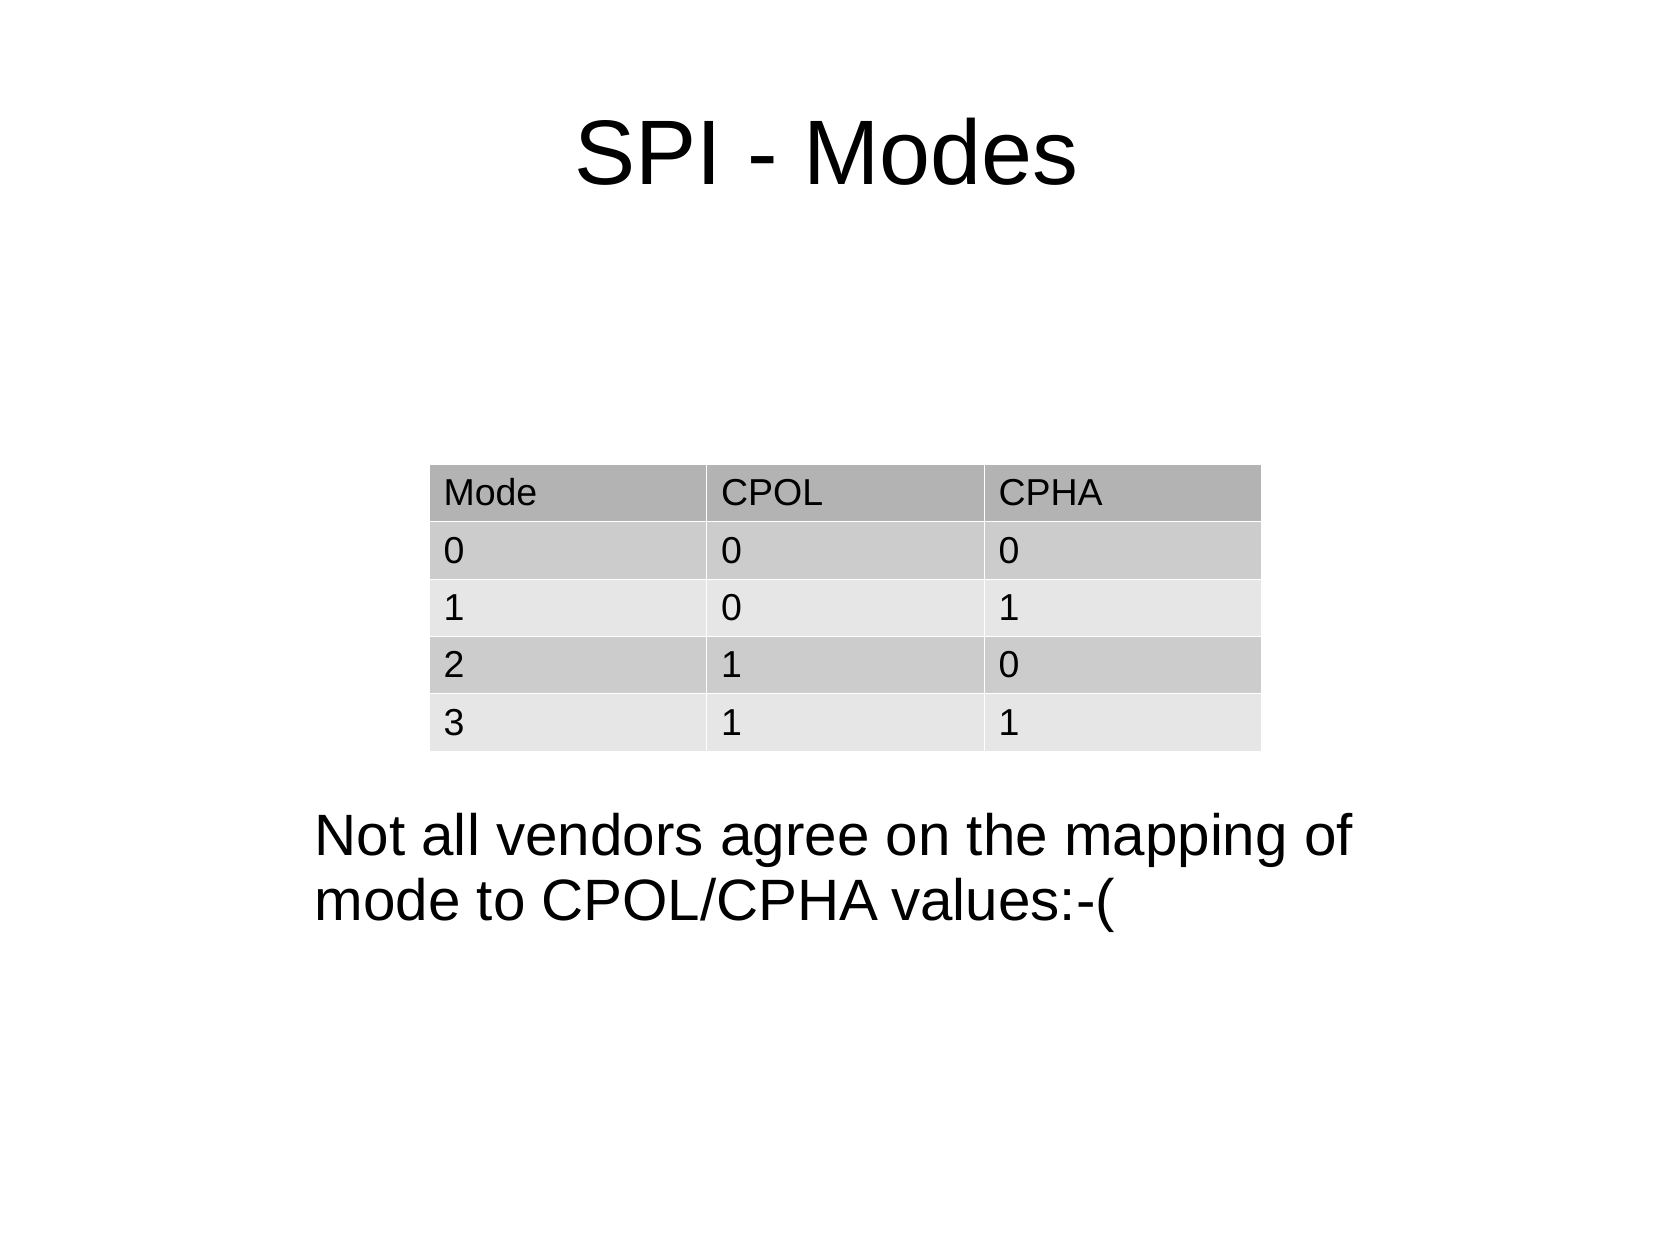

# SPI - Modes
| Mode | CPOL | CPHA |
| --- | --- | --- |
| 0 | 0 | 0 |
| 1 | 0 | 1 |
| 2 | 1 | 0 |
| 3 | 1 | 1 |
Not all vendors agree on the mapping of
mode to CPOL/CPHA values:-(